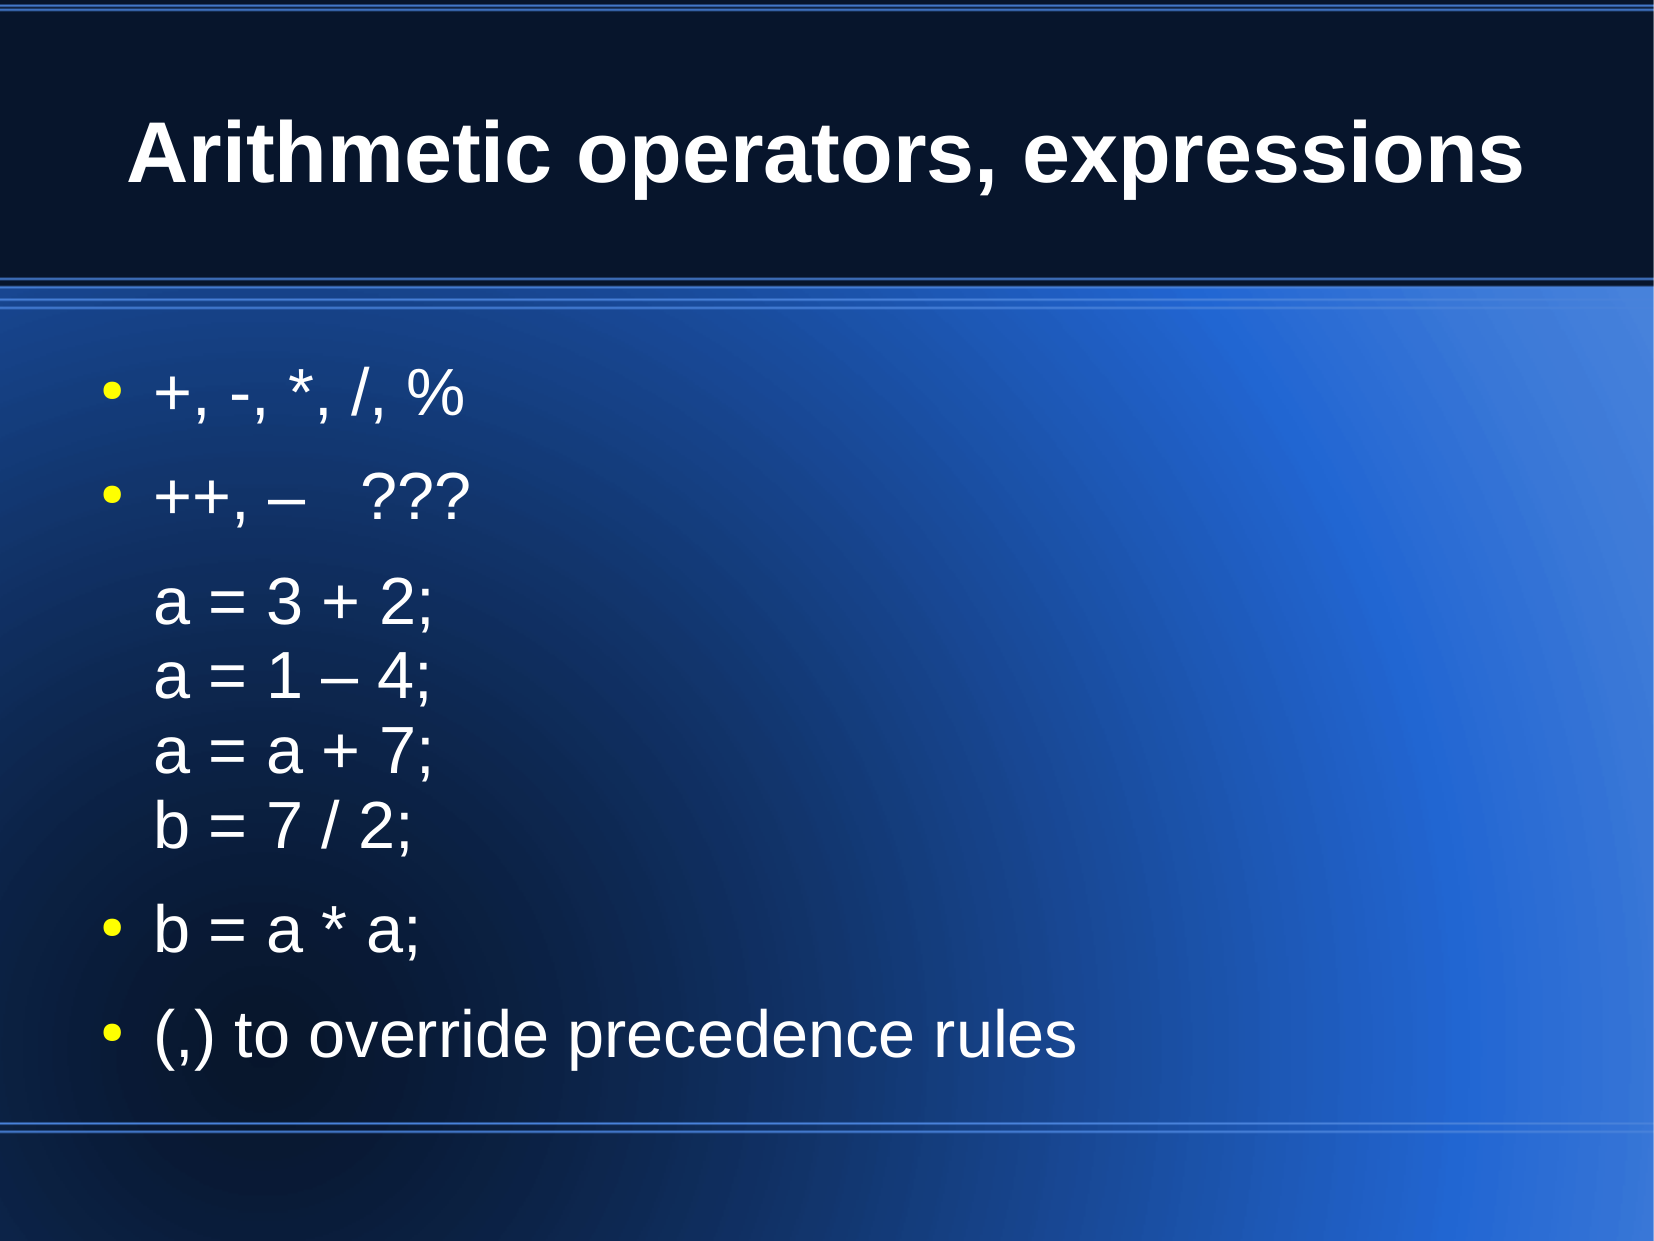

# Arithmetic operators, expressions
+, -, *, /, %
++, – ???
a = 3 + 2;
a = 1 – 4;
a = a + 7;
b = 7 / 2;
b = a * a;
(,) to override precedence rules